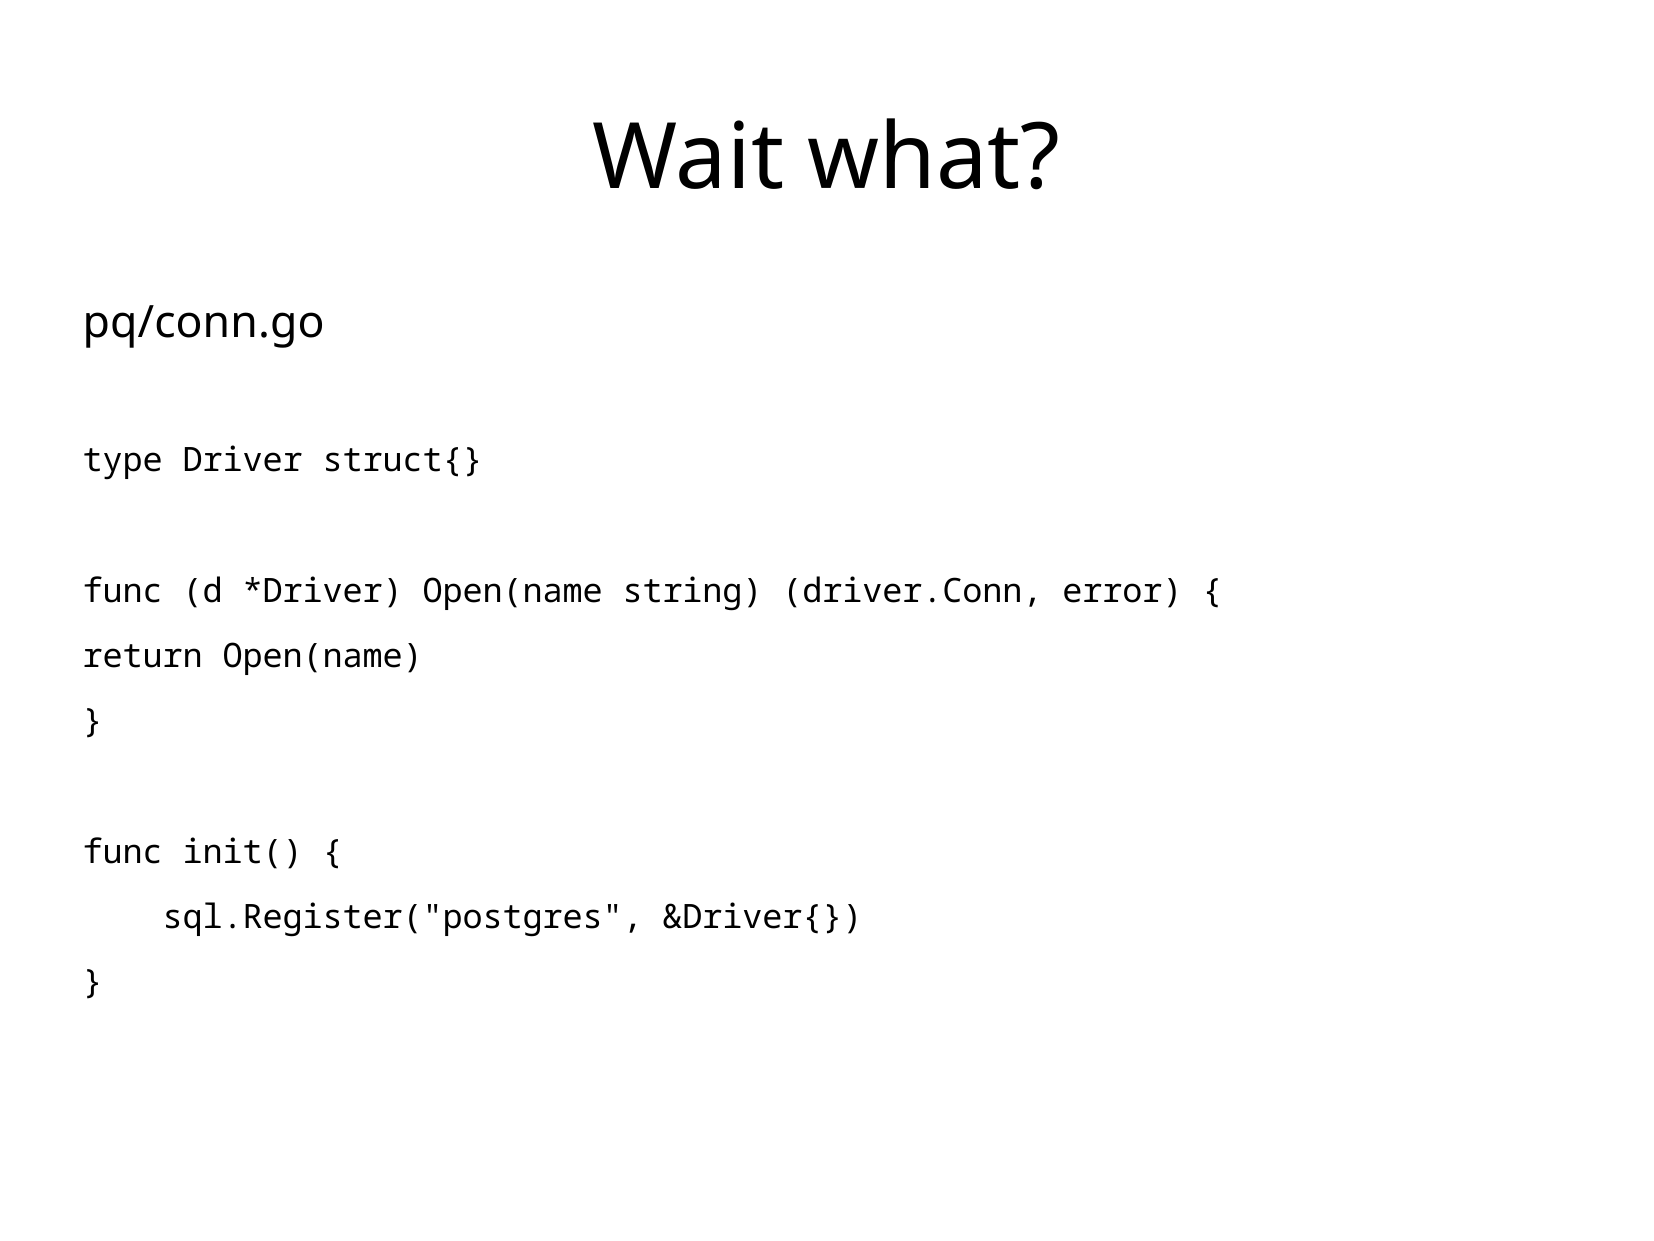

# Wait what?
pq/conn.go
type Driver struct{}
func (d *Driver) Open(name string) (driver.Conn, error) {
return Open(name)
}
func init() {
 sql.Register("postgres", &Driver{})
}